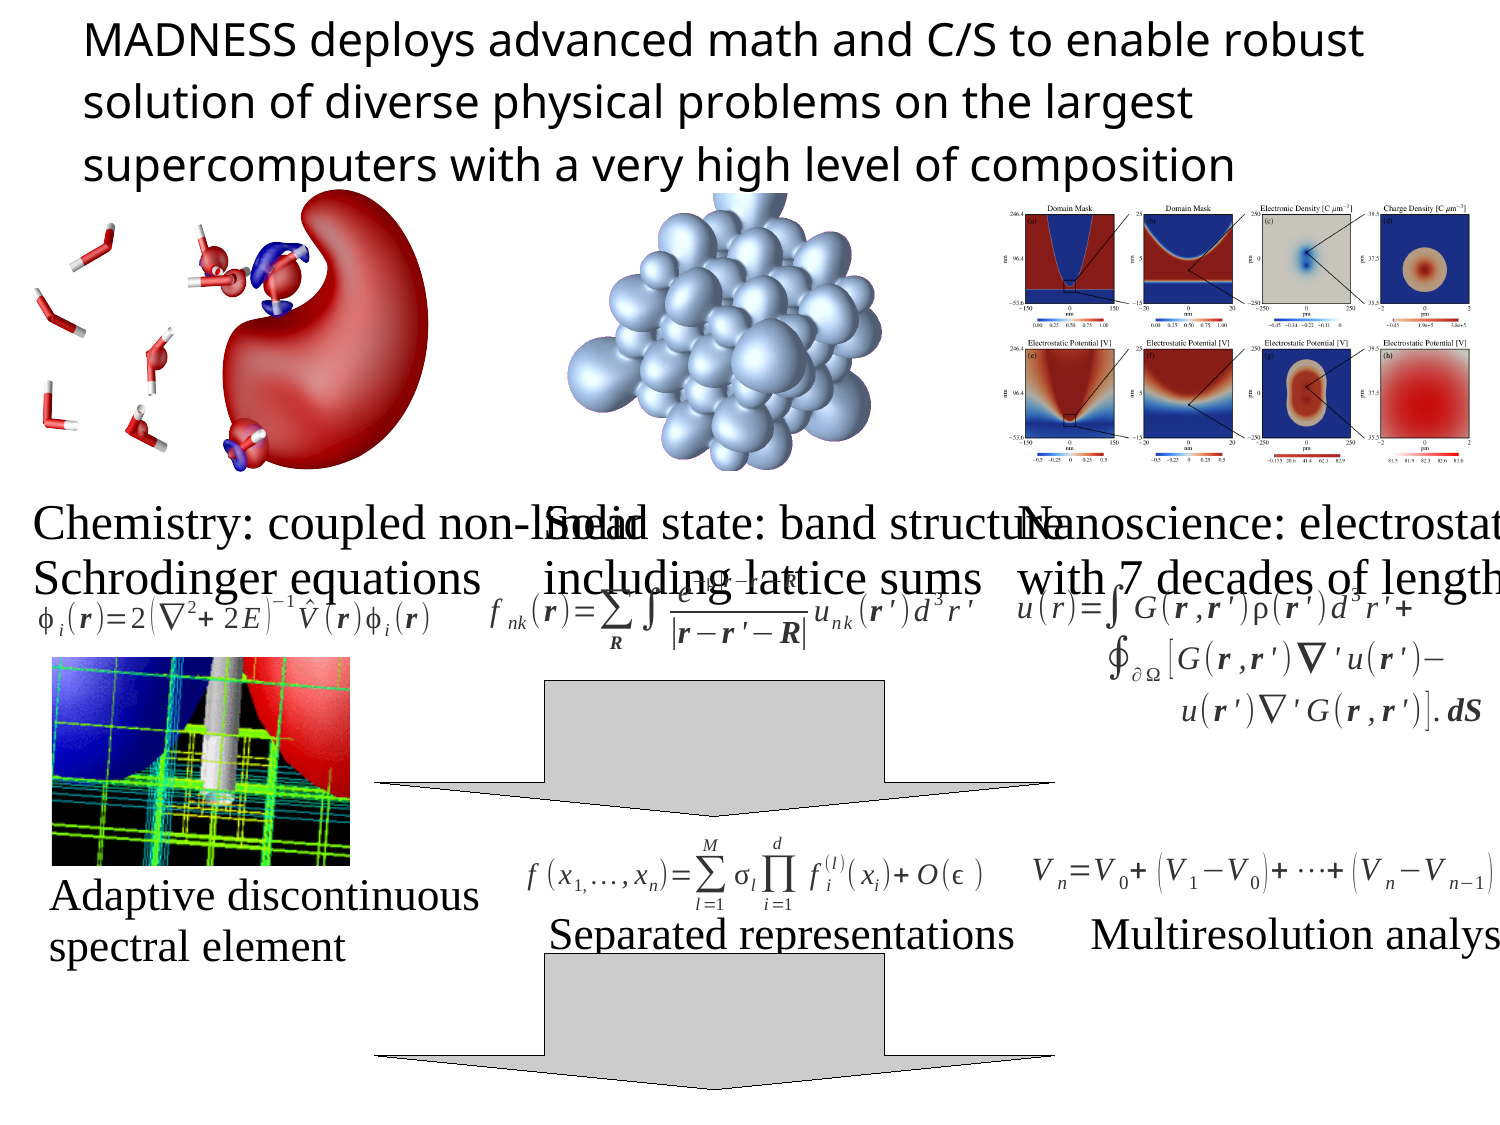

MADNESS deploys advanced math and C/S to enable robust
solution of diverse physical problems on the largest
supercomputers with a very high level of composition
Chemistry: coupled non-linear
Schrodinger equations
Solid state: band structure
including lattice sums
Nanoscience: electrostatics
with 7 decades of length scale
Adaptive discontinuous
spectral element
Separated representations
Multiresolution analysis